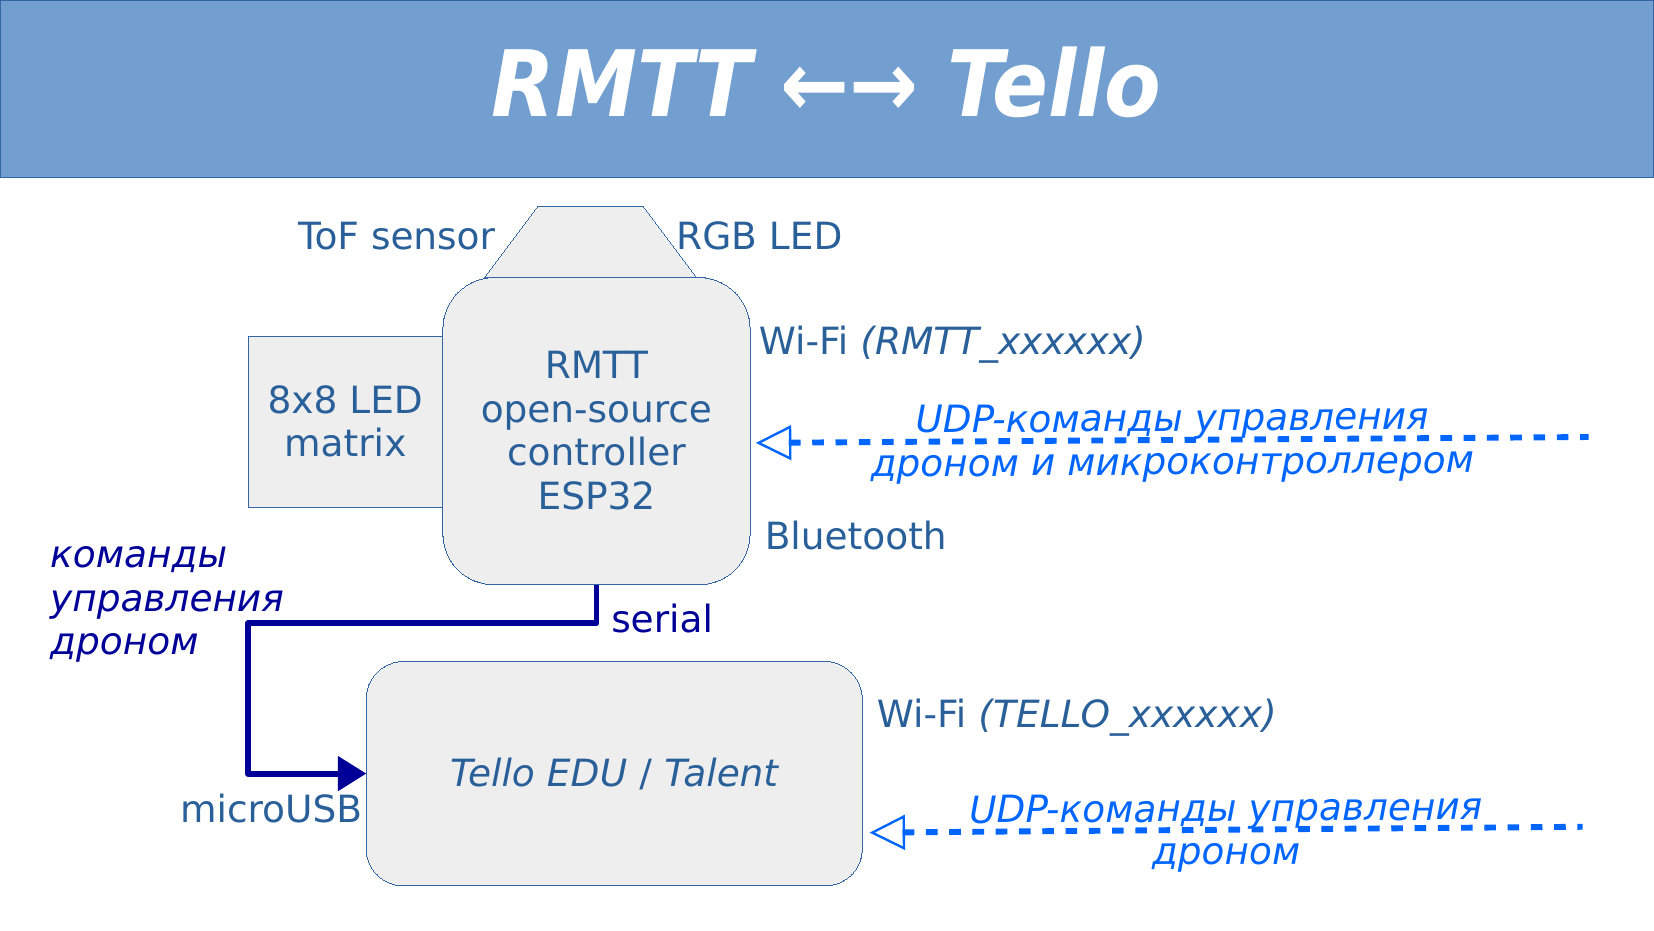

RMTT ←→ Tello
ToF sensor
RGB LED
RMTT
open-source
controller
ESP32
Wi-Fi (RMTT_xxxxxx)
8x8 LED
matrix
UDP-команды управления
дроном и микроконтроллером
Bluetooth
команды
управления
дроном
serial
Tello EDU / Talent
Wi-Fi (TELLO_xxxxxx)
microUSB
UDP-команды управления
дроном